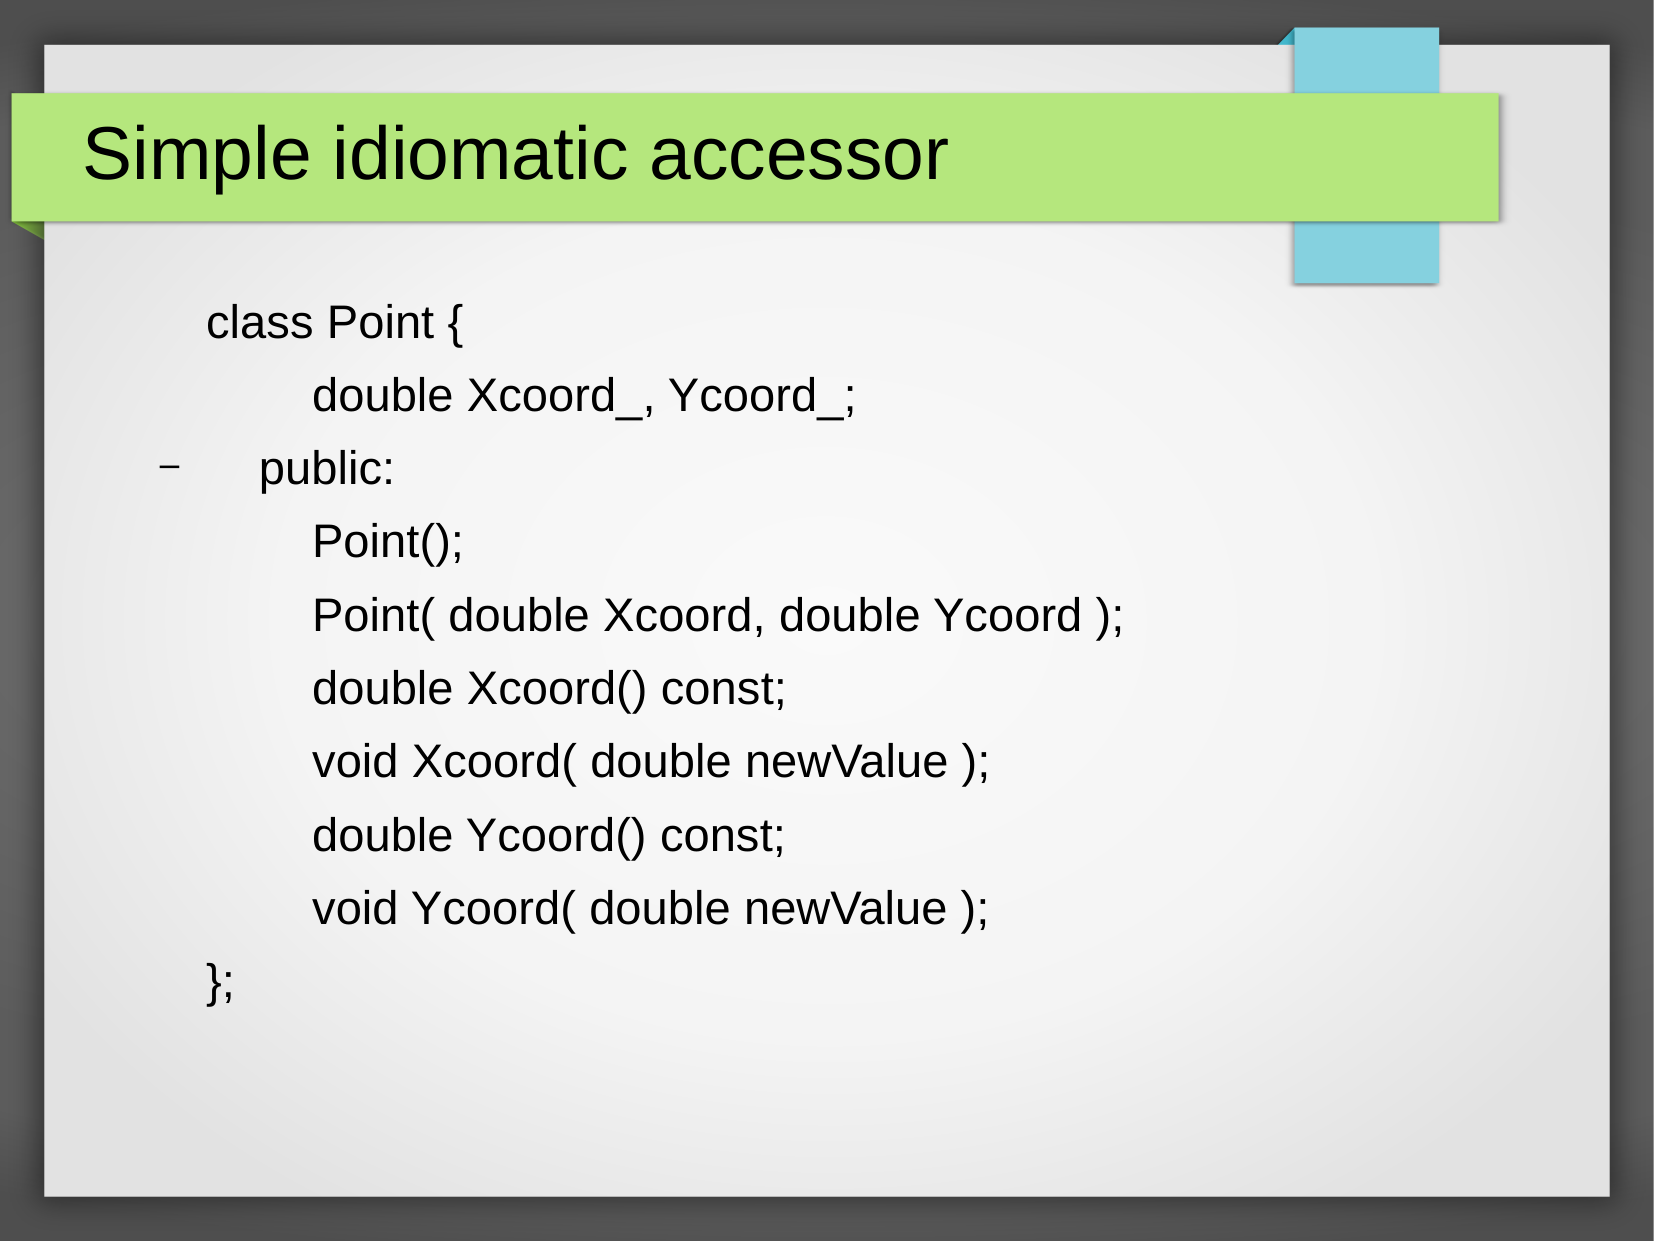

# Simple idiomatic accessor
class Point {
 double Xcoord_, Ycoord_;
 public:
 Point();
 Point( double Xcoord, double Ycoord );
 double Xcoord() const;
 void Xcoord( double newValue );
 double Ycoord() const;
 void Ycoord( double newValue );
};